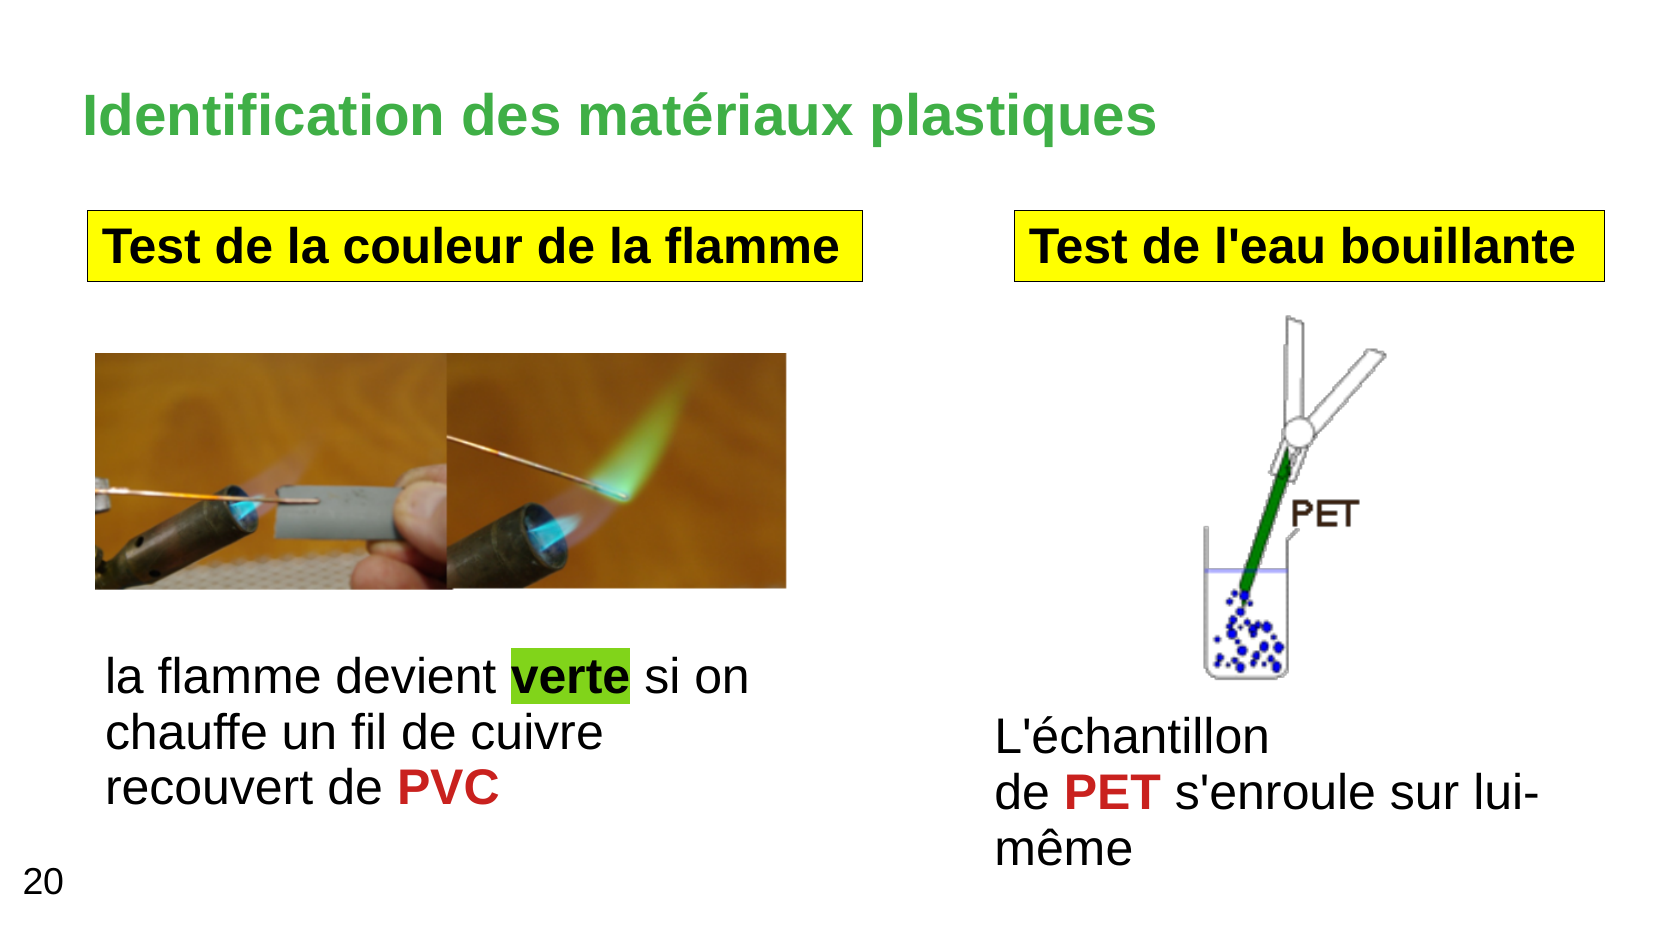

# Identification des matériaux plastiques
Test de la couleur de la flamme
Test de l'eau bouillante
la flamme devient verte si on chauffe un fil de cuivre recouvert de PVC
L'échantillon de PET s'enroule sur lui-même